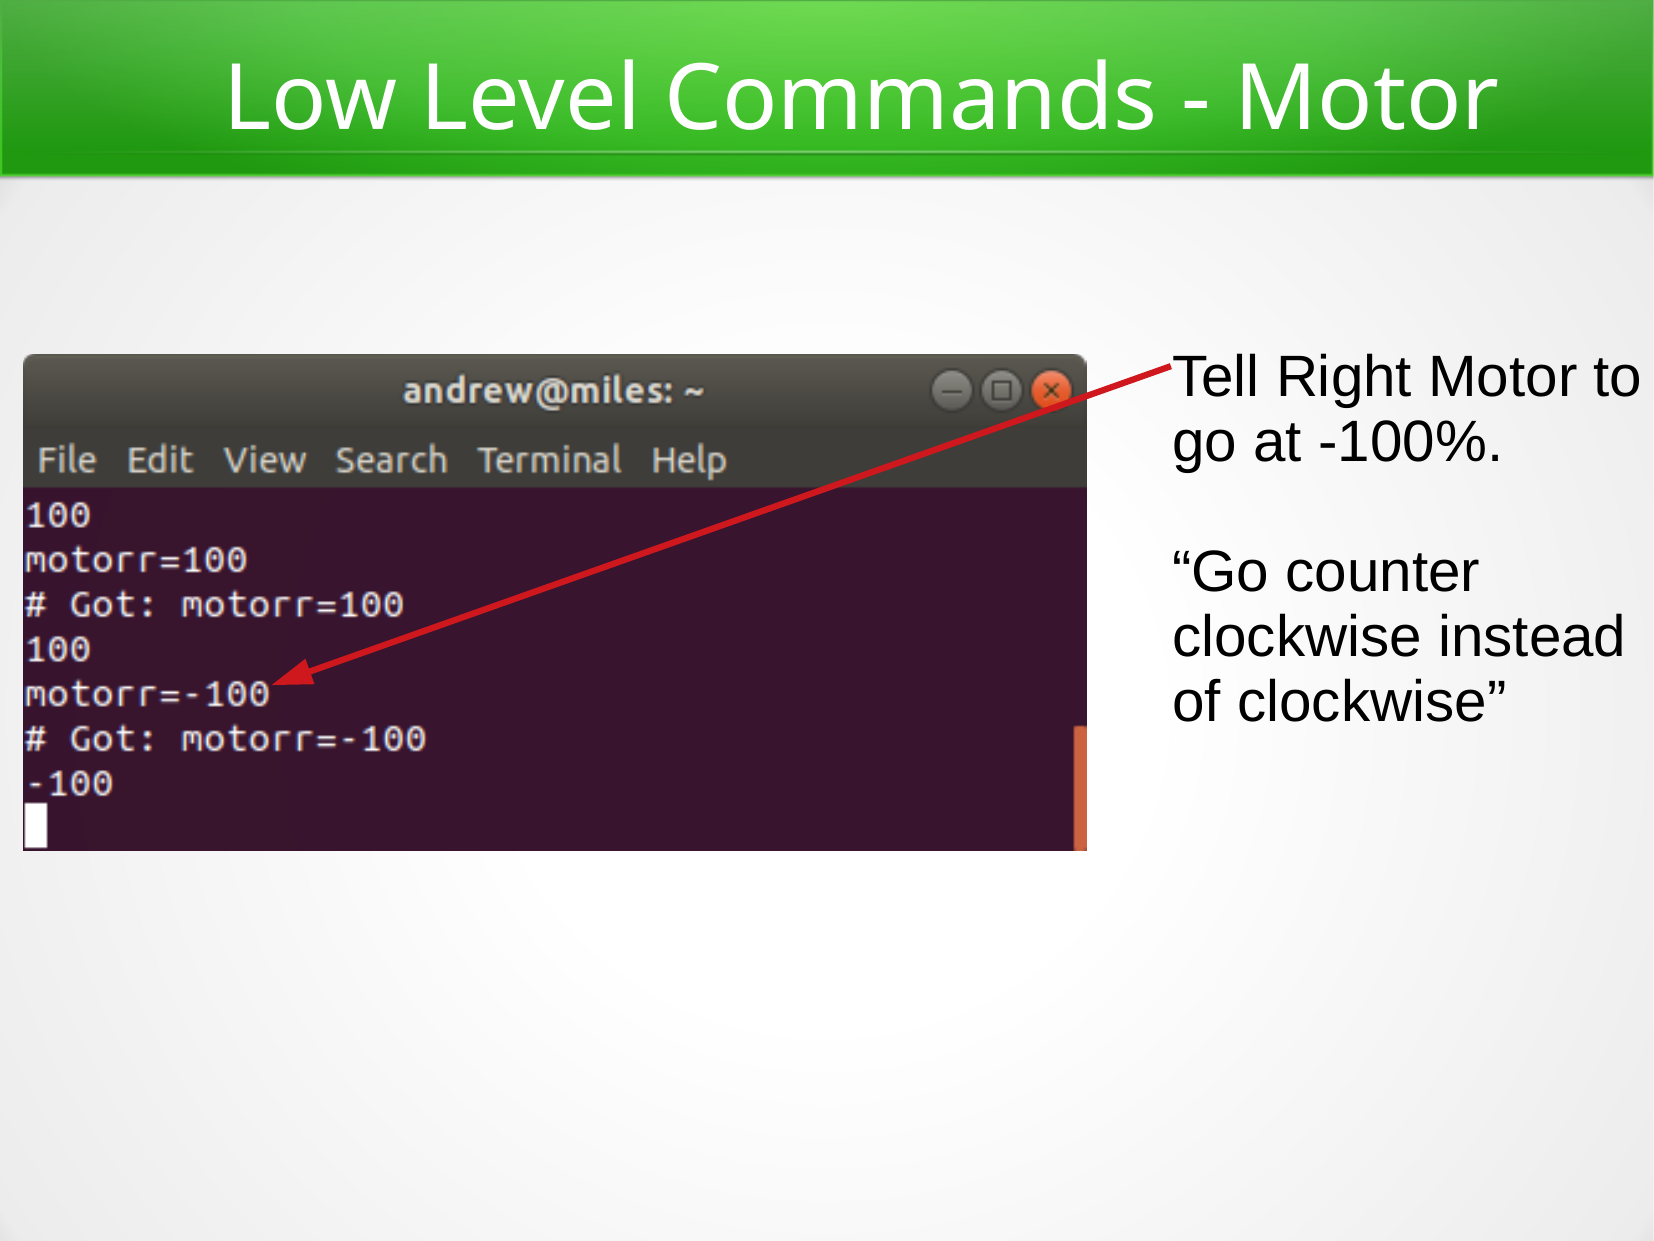

# Low Level Commands - Motor
Tell Right Motor to go at -100%.
“Go counter clockwise instead of clockwise”